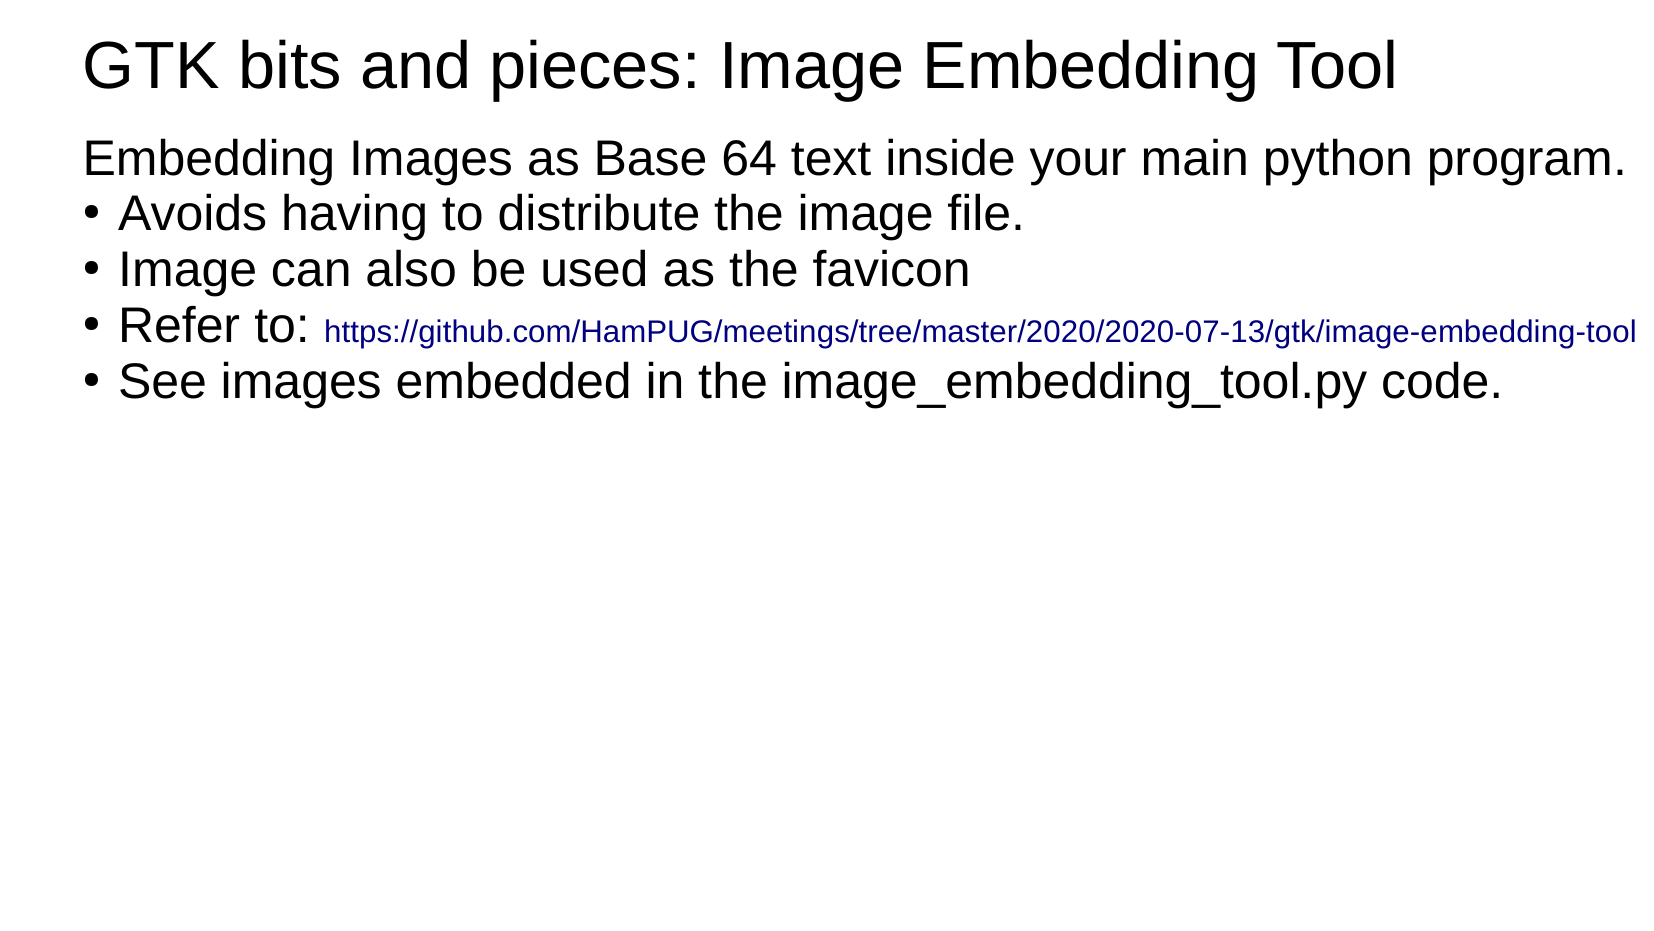

# GTK bits and pieces: Image Embedding Tool
Embedding Images as Base 64 text inside your main python program.
Avoids having to distribute the image file.
Image can also be used as the favicon
Refer to: https://github.com/HamPUG/meetings/tree/master/2020/2020-07-13/gtk/image-embedding-tool
See images embedded in the image_embedding_tool.py code.